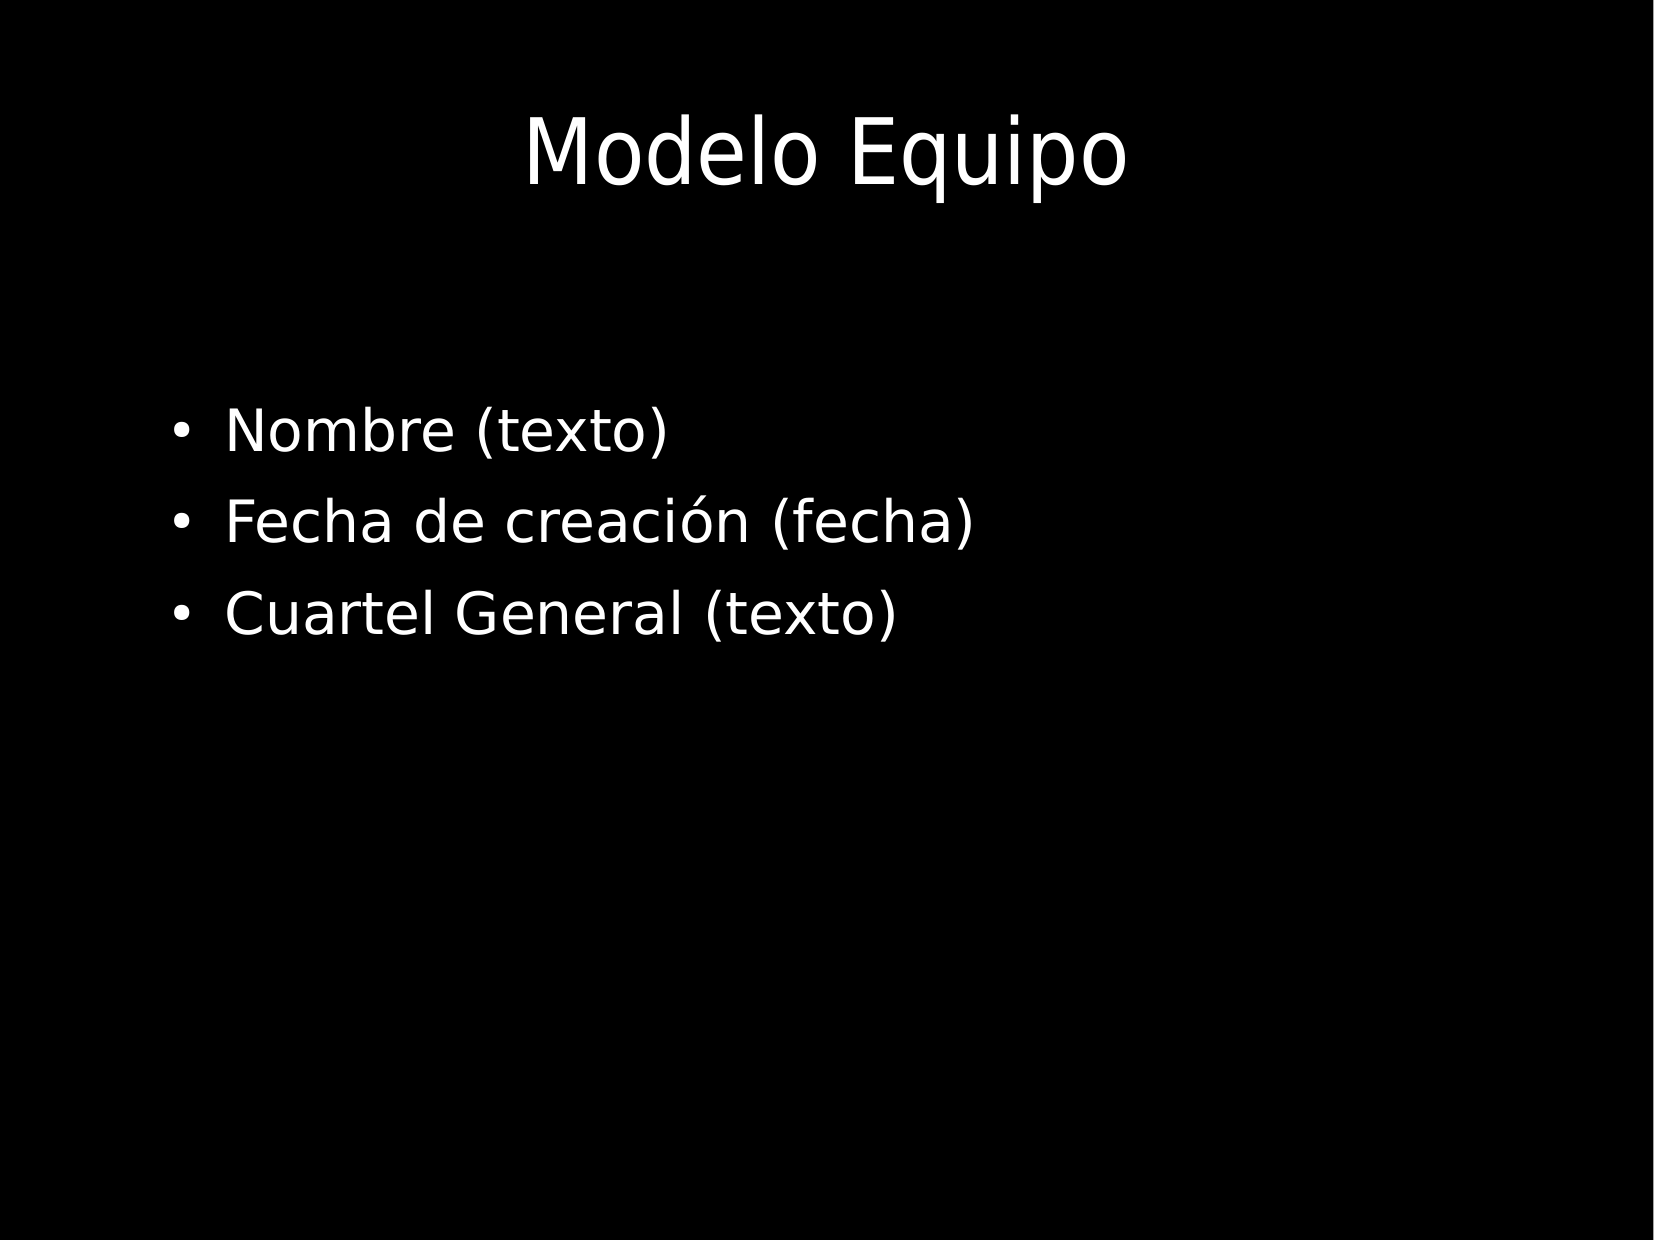

# Modelo Equipo
Nombre (texto)
Fecha de creación (fecha)
Cuartel General (texto)